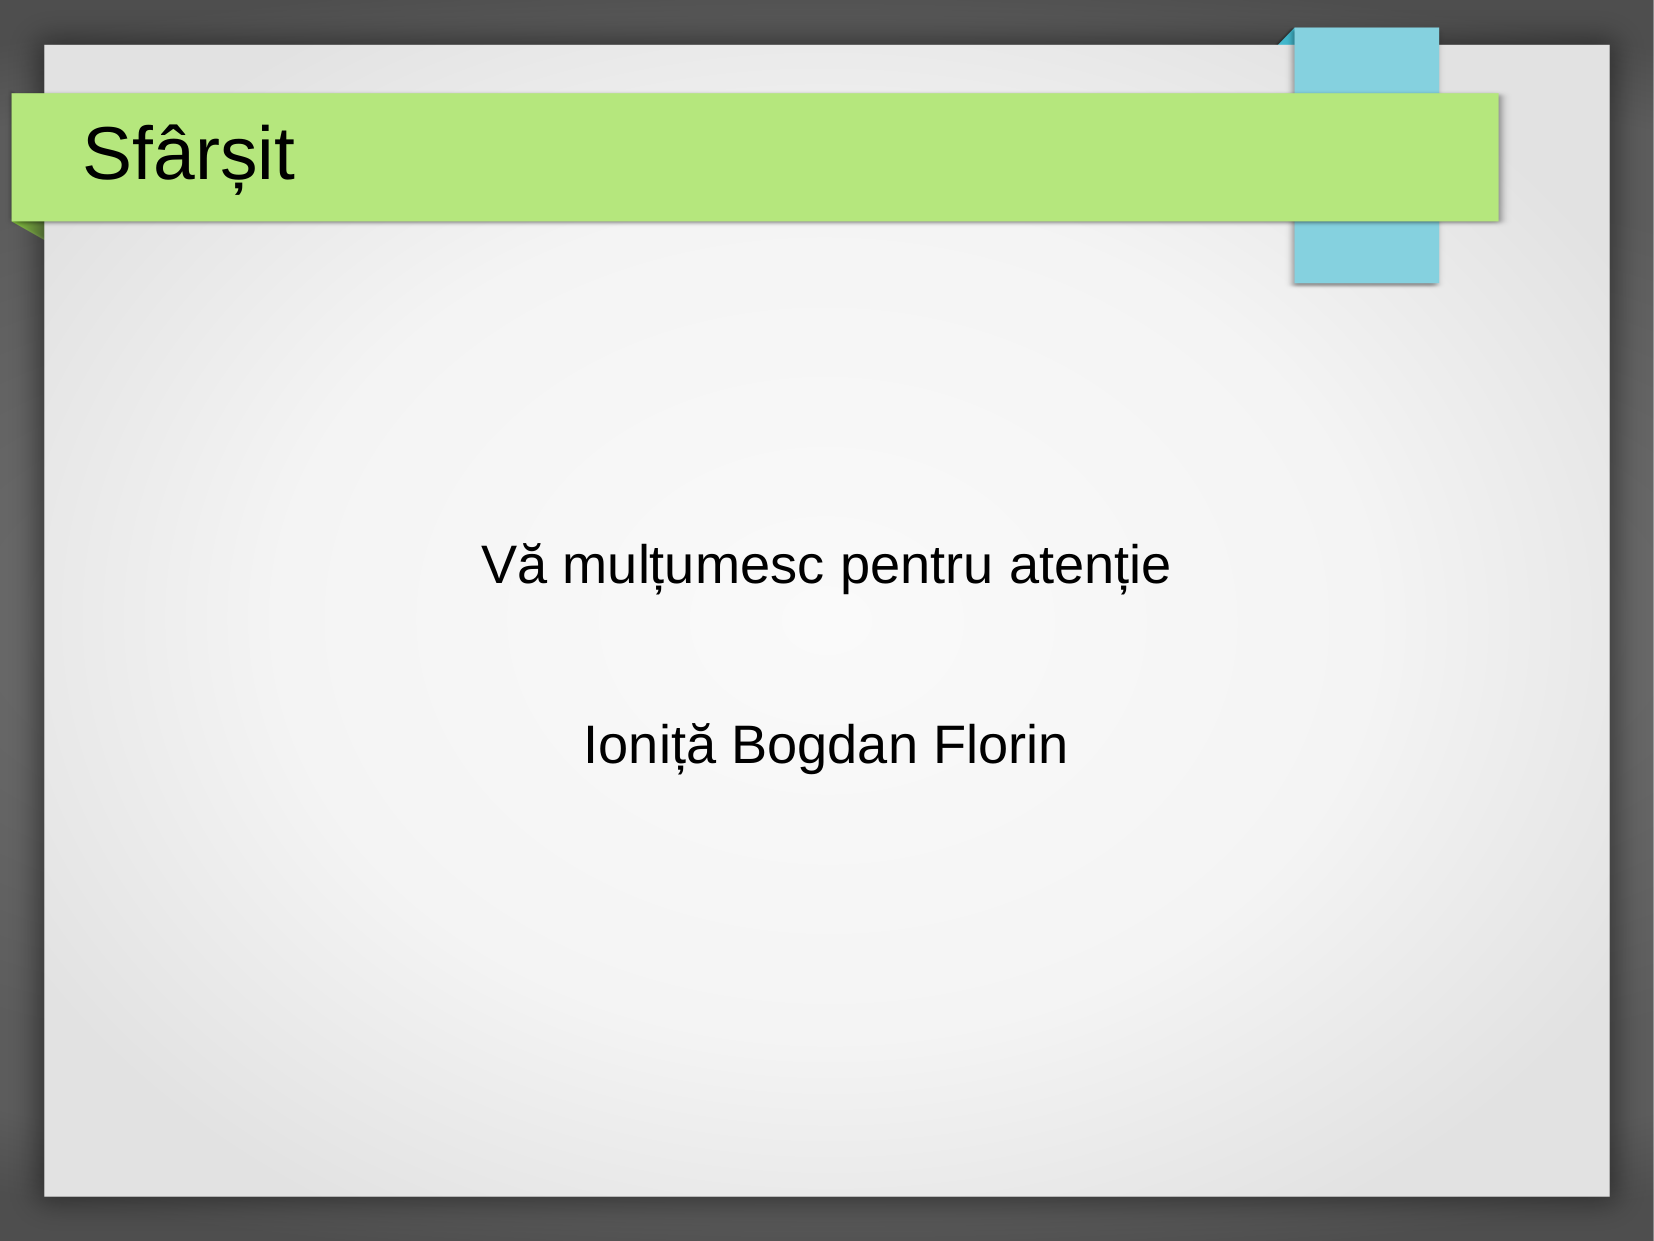

# Sfârșit
Vă mulțumesc pentru atenție
Ioniță Bogdan Florin